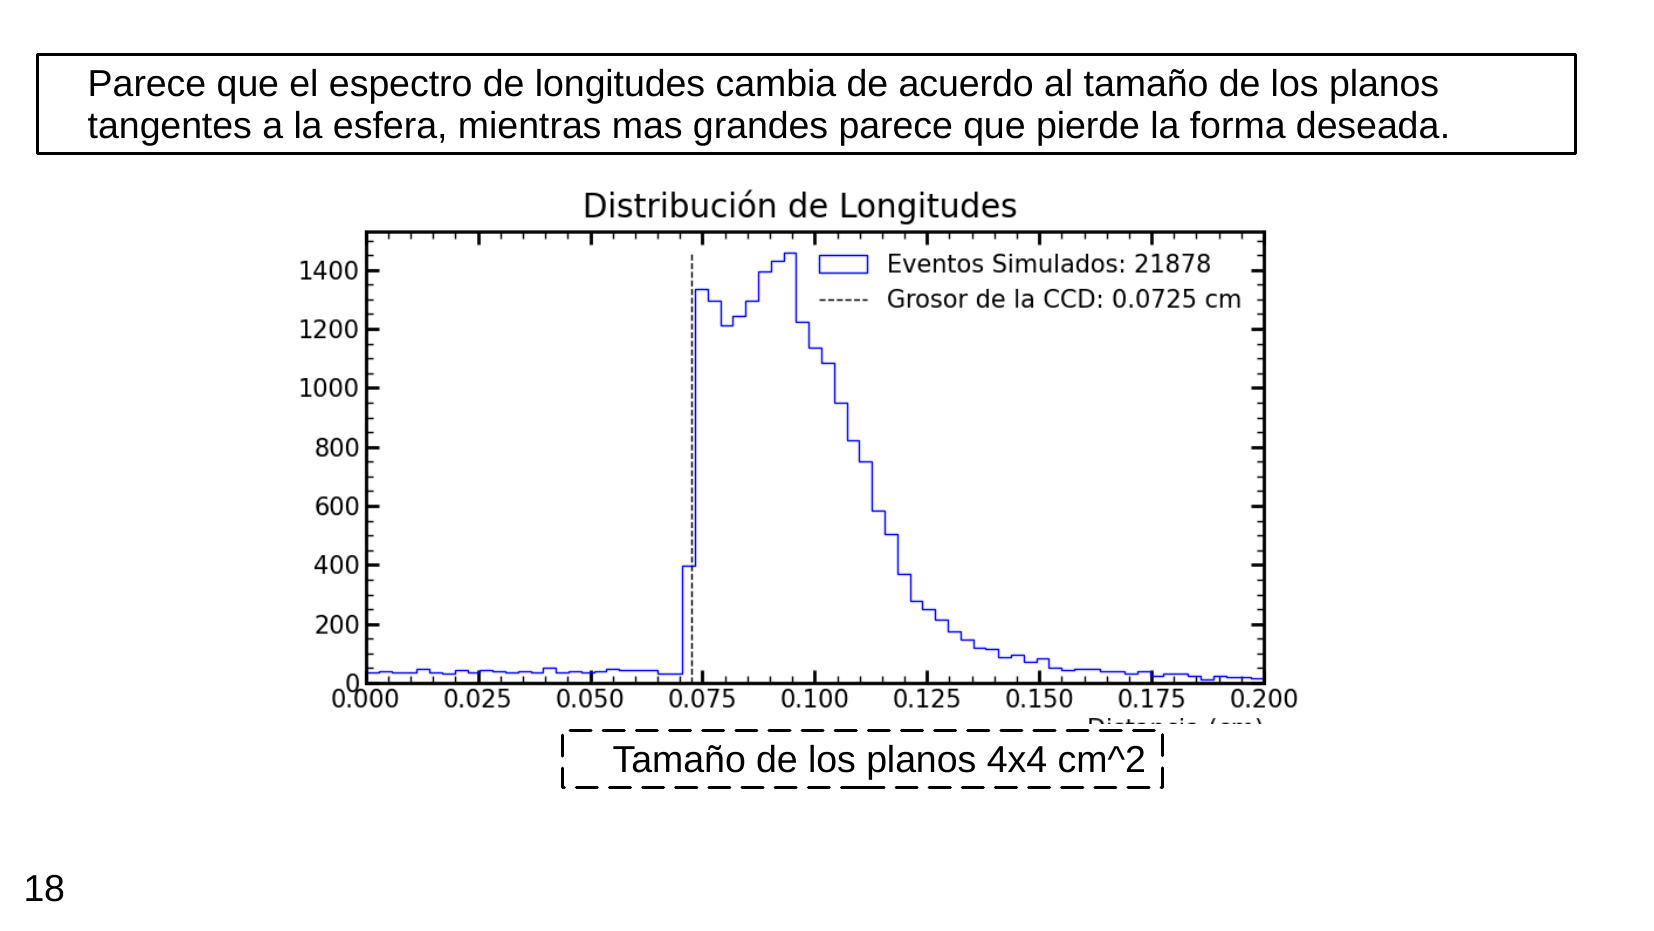

Parece que el espectro de longitudes cambia de acuerdo al tamaño de los planos tangentes a la esfera, mientras mas grandes parece que pierde la forma deseada.
Tamaño de los planos 4x4 cm^2